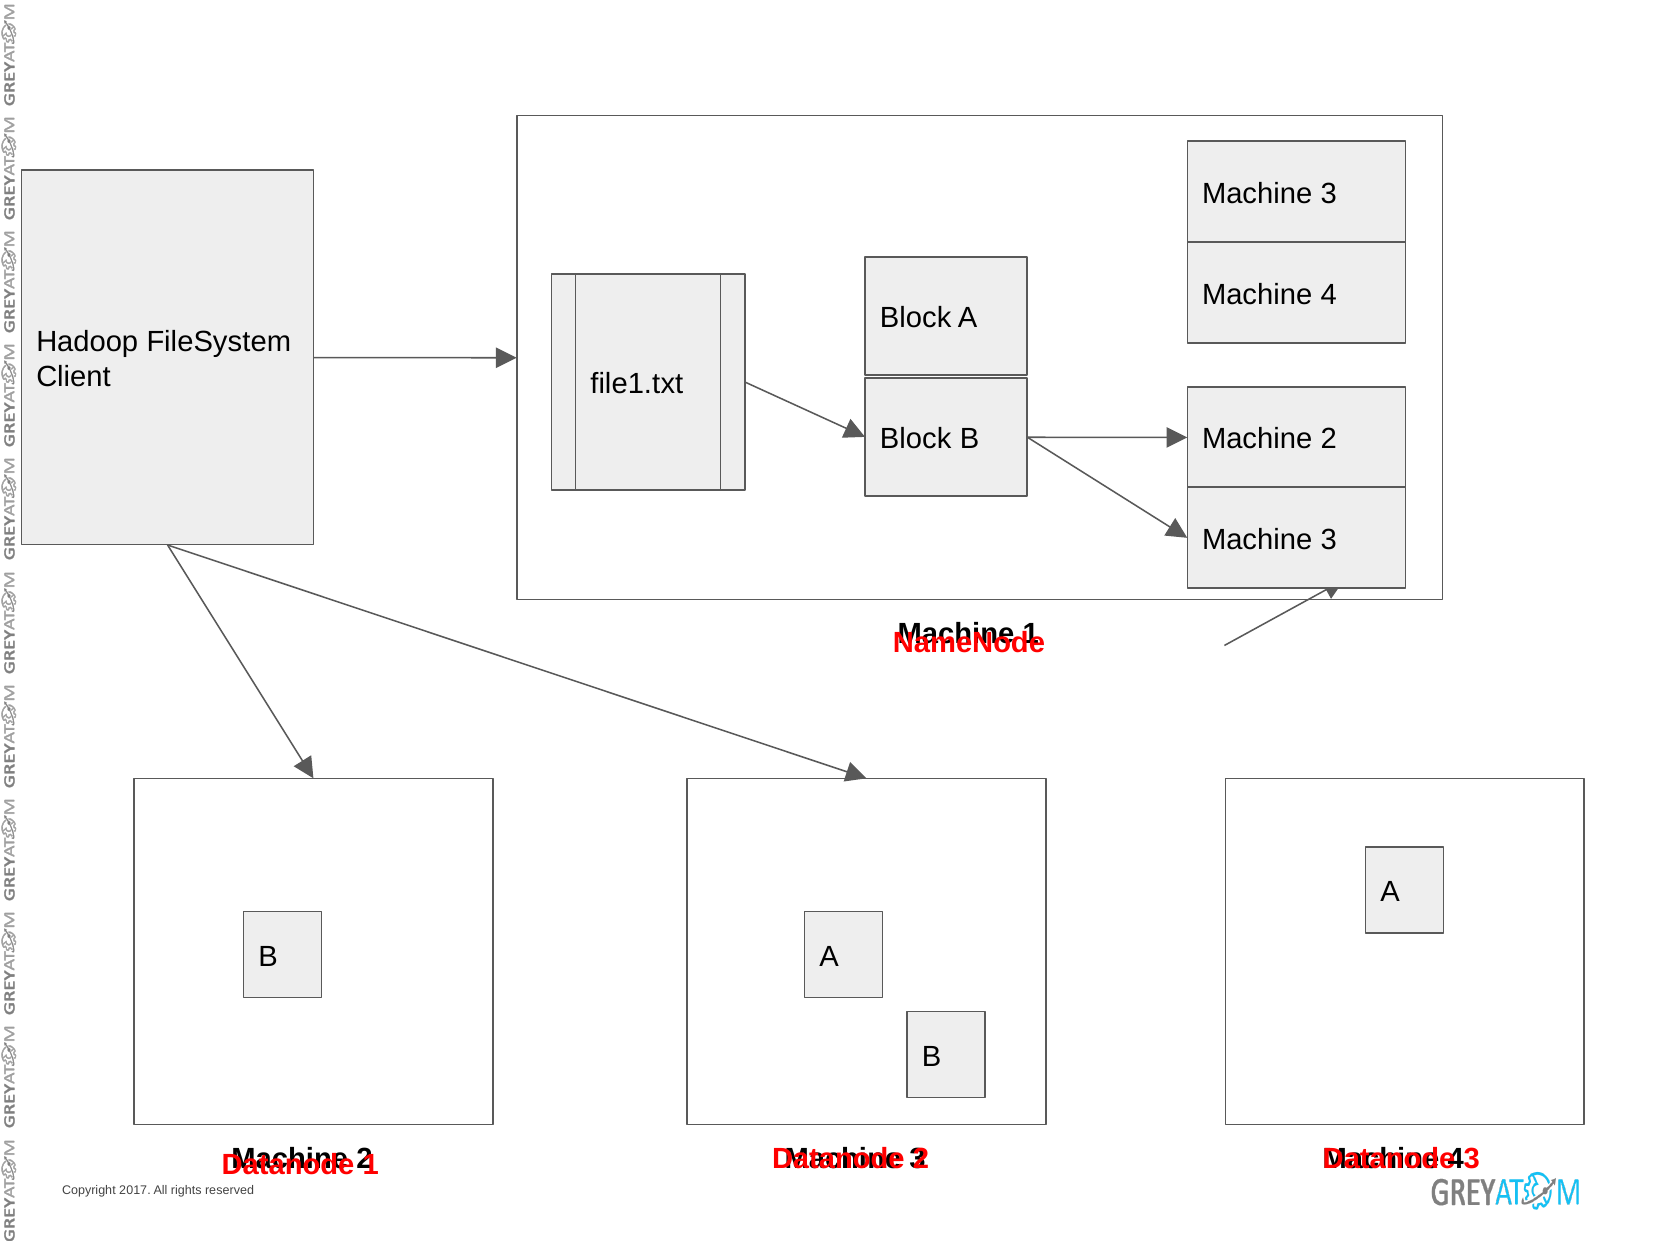

Machine 3
Hadoop FileSystem Client
Machine 4
Block A
file1.txt
Block B
Machine 2
Machine 3
Machine 1
NameNode
A
B
A
B
Machine 2
Datanode 2
Machine 3
Machine 4
Datanode 3
Datanode 1